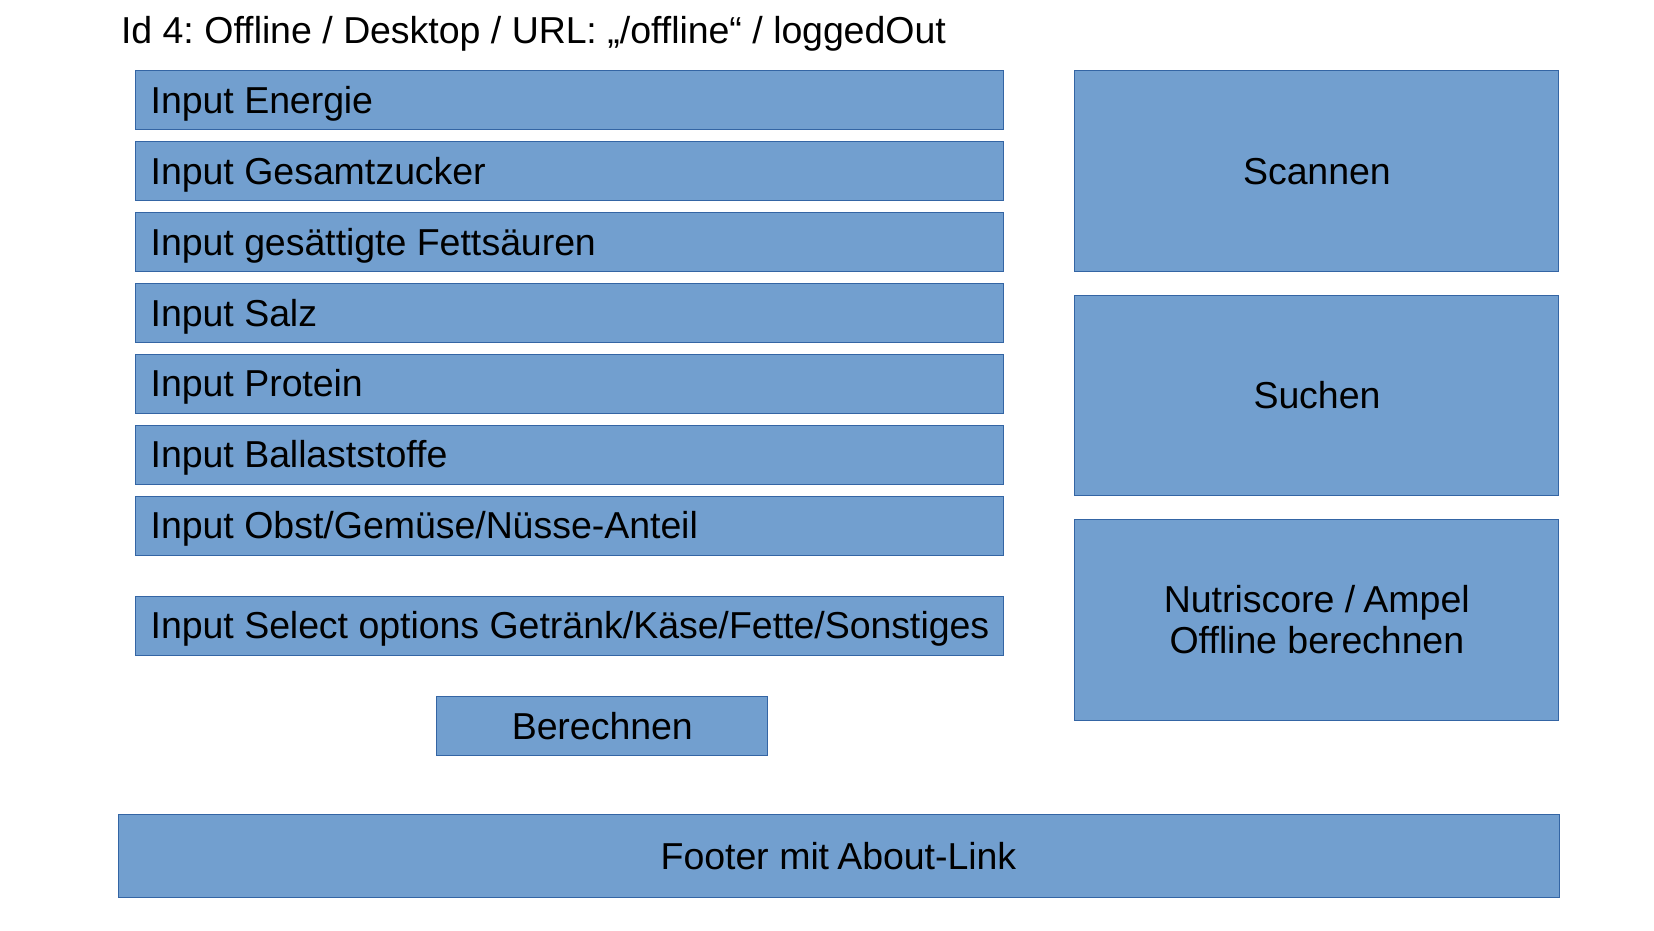

Id 4: Offline / Desktop / URL: „/offline“ / loggedOut
Input Energie
Scannen
Input Gesamtzucker
Input gesättigte Fettsäuren
Input Salz
Suchen
Input Protein
Input Ballaststoffe
Input Obst/Gemüse/Nüsse-Anteil
Nutriscore / Ampel
Offline berechnen
Input Select options Getränk/Käse/Fette/Sonstiges
Berechnen
Footer mit About-Link